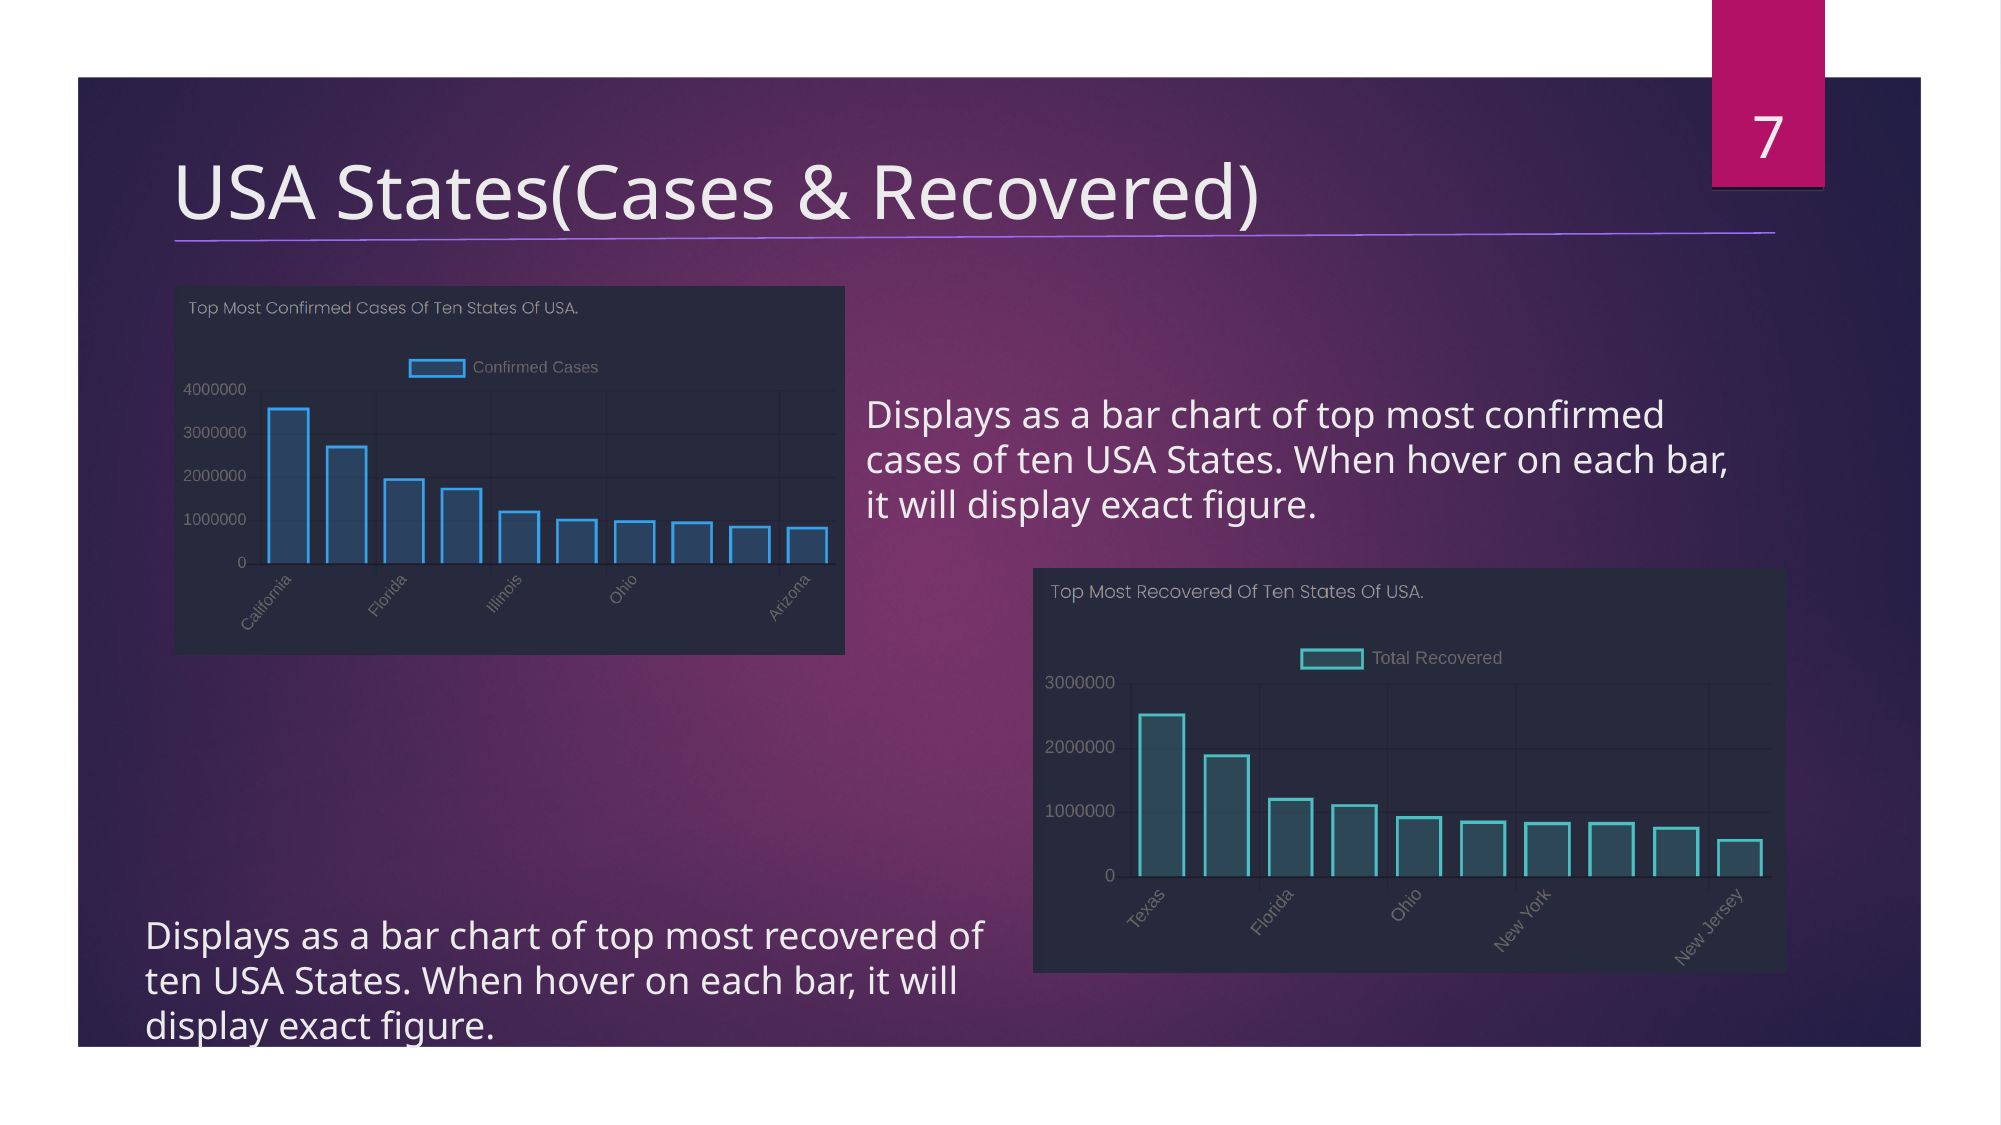

7
# USA States(Cases & Recovered)
Displays as a bar chart of top most confirmed cases of ten USA States. When hover on each bar, it will display exact figure.
Displays as a bar chart of top most recovered of ten USA States. When hover on each bar, it will display exact figure.